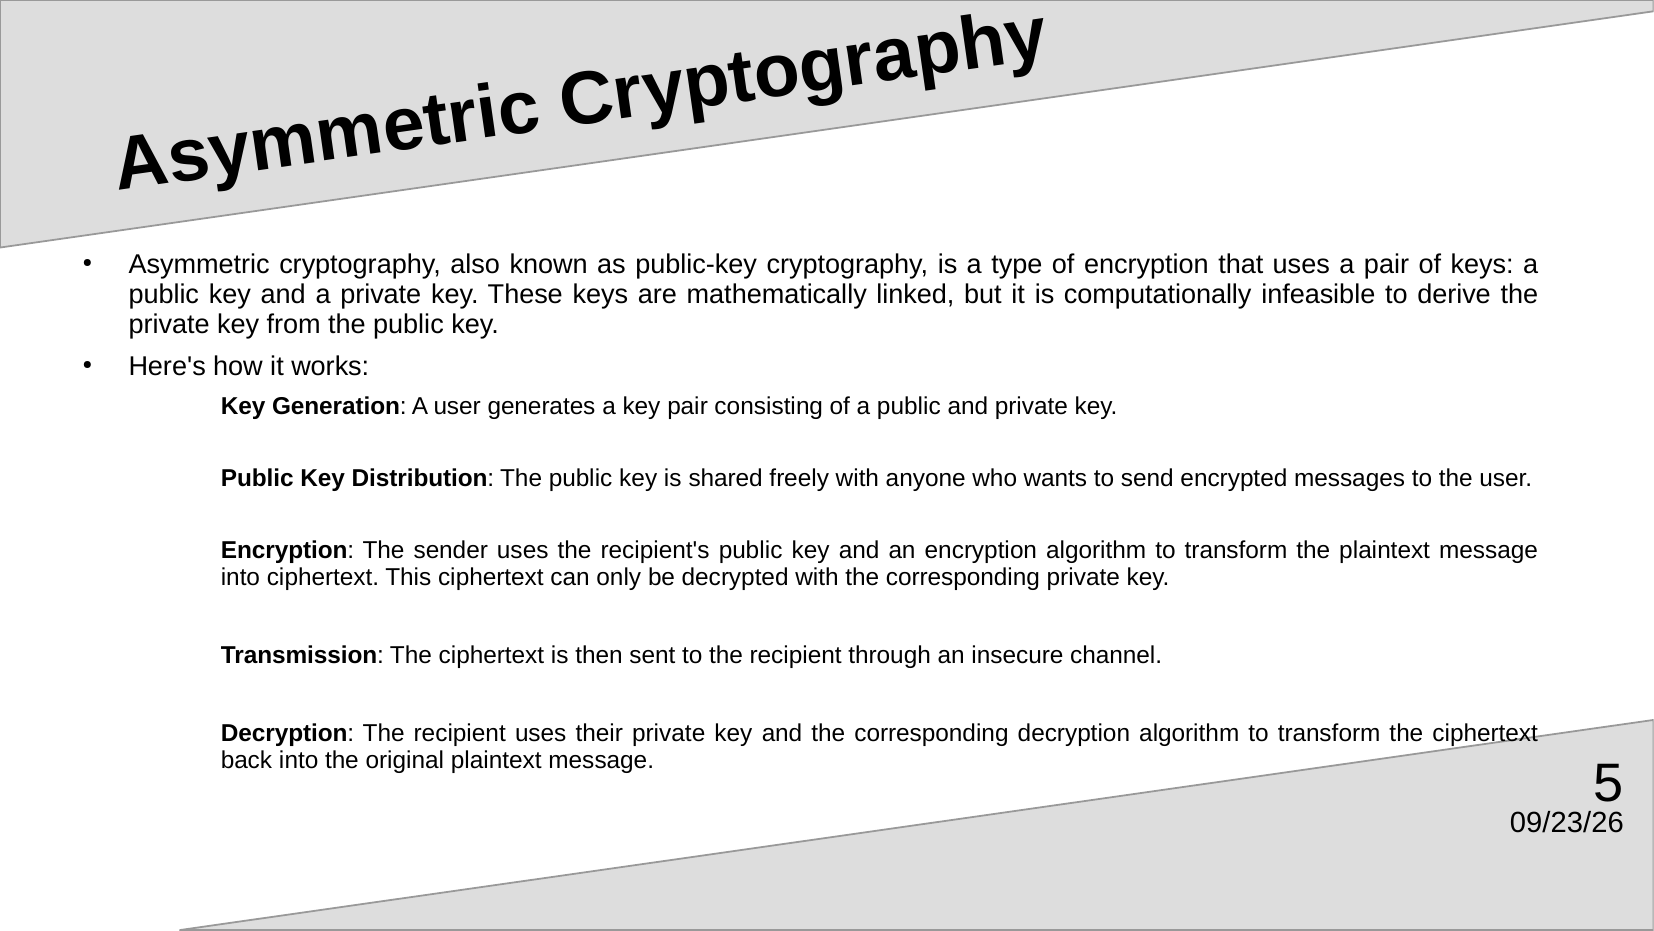

# Asymmetric Cryptography
Asymmetric cryptography, also known as public-key cryptography, is a type of encryption that uses a pair of keys: a public key and a private key. These keys are mathematically linked, but it is computationally infeasible to derive the private key from the public key.
Here's how it works:
Key Generation: A user generates a key pair consisting of a public and private key.
Public Key Distribution: The public key is shared freely with anyone who wants to send encrypted messages to the user.
Encryption: The sender uses the recipient's public key and an encryption algorithm to transform the plaintext message into ciphertext. This ciphertext can only be decrypted with the corresponding private key.
Transmission: The ciphertext is then sent to the recipient through an insecure channel.
Decryption: The recipient uses their private key and the corresponding decryption algorithm to transform the ciphertext back into the original plaintext message.
5